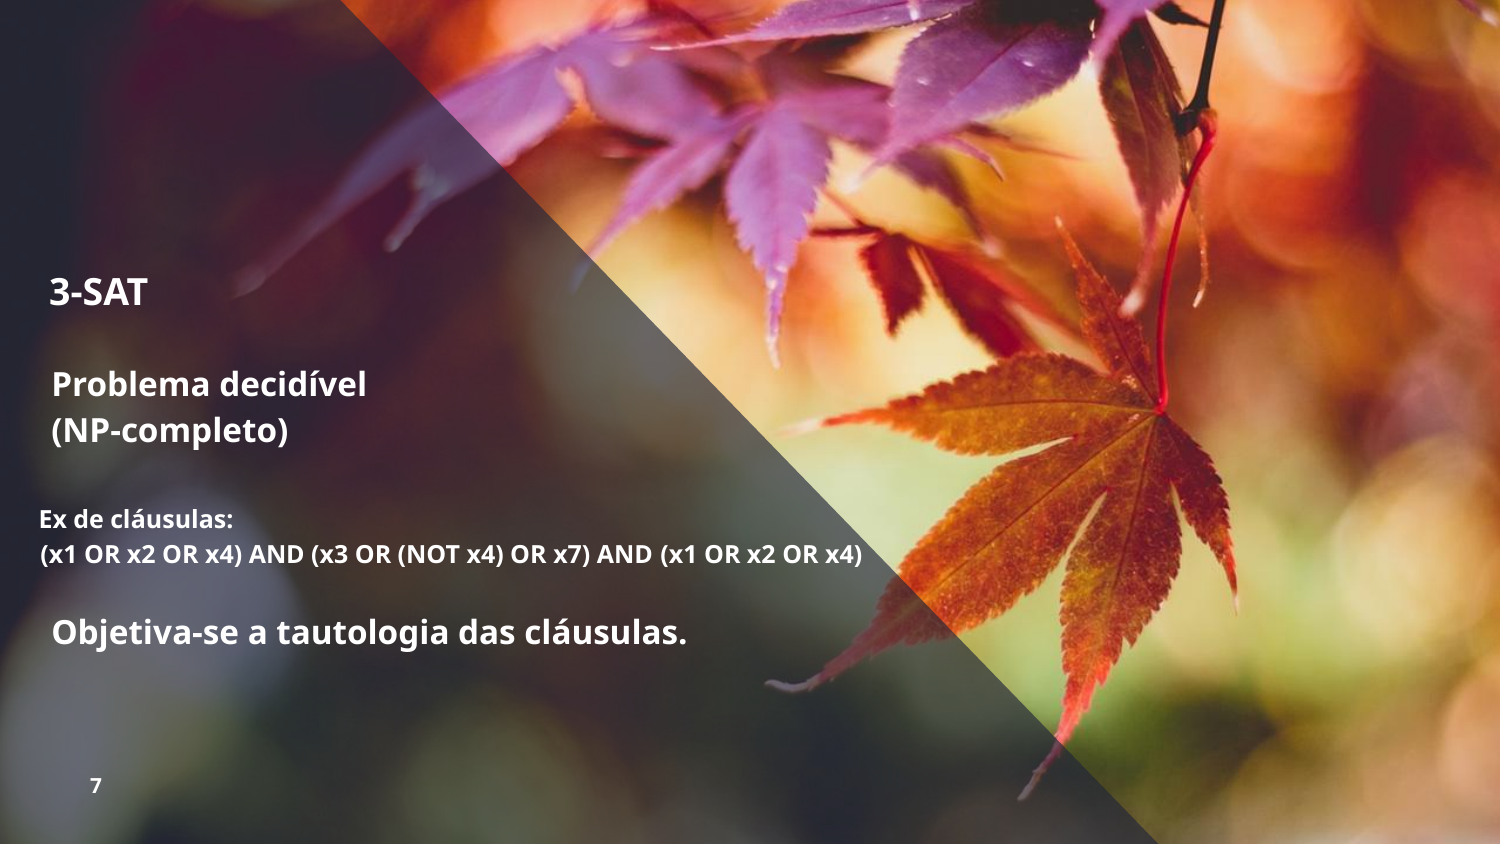

# 3-SAT
Problema decidível
(NP-completo)
Ex de cláusulas:
(x1 OR x2 OR x4) AND (x3 OR (NOT x4) OR x7) AND (x1 OR x2 OR x4)
Objetiva-se a tautologia das cláusulas.